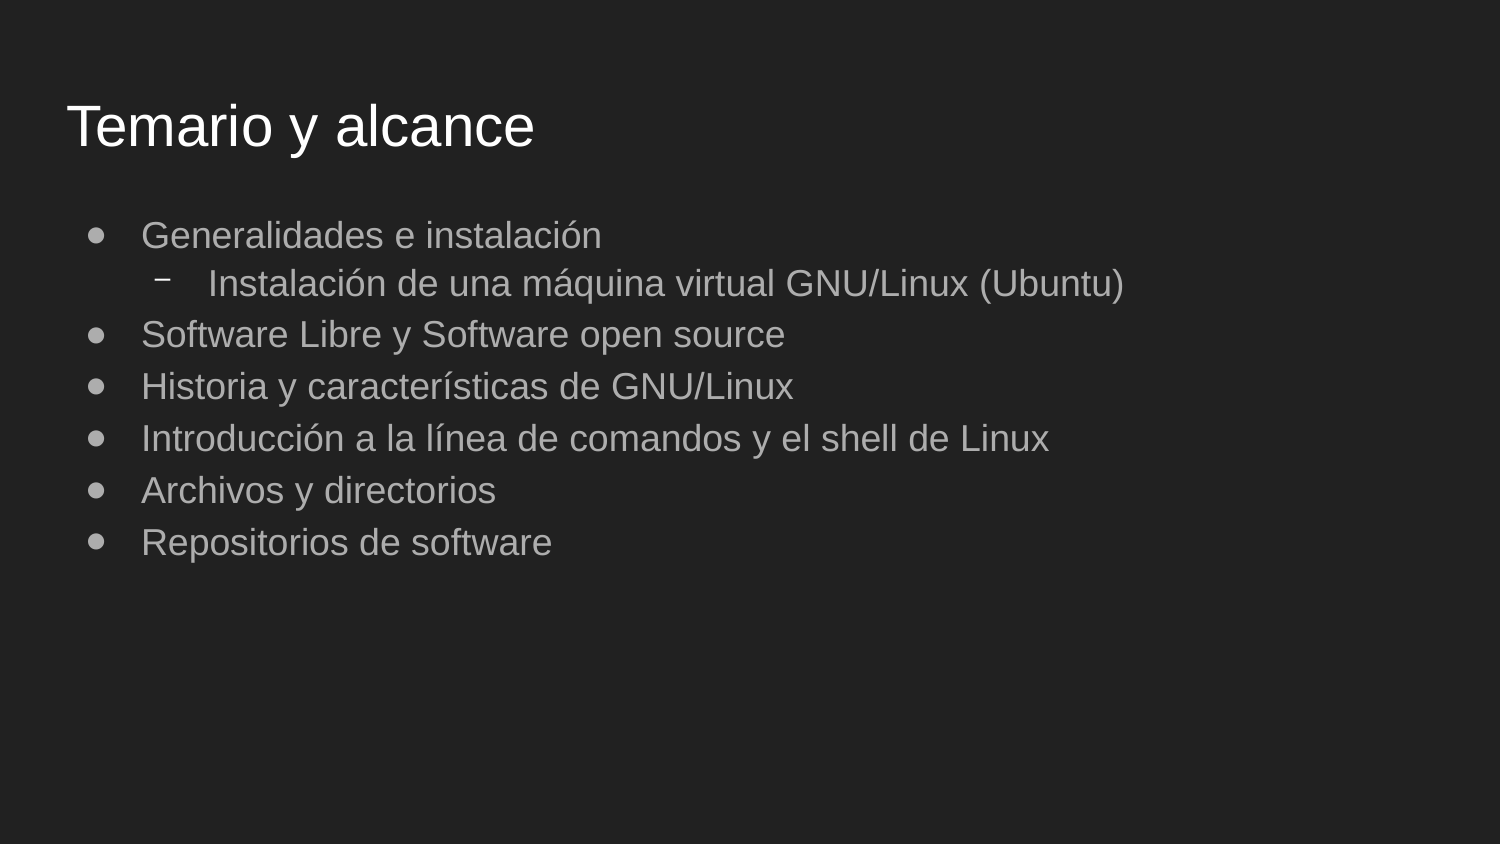

# Temario y alcance
Generalidades e instalación
Instalación de una máquina virtual GNU/Linux (Ubuntu)
Software Libre y Software open source
Historia y características de GNU/Linux
Introducción a la línea de comandos y el shell de Linux
Archivos y directorios
Repositorios de software